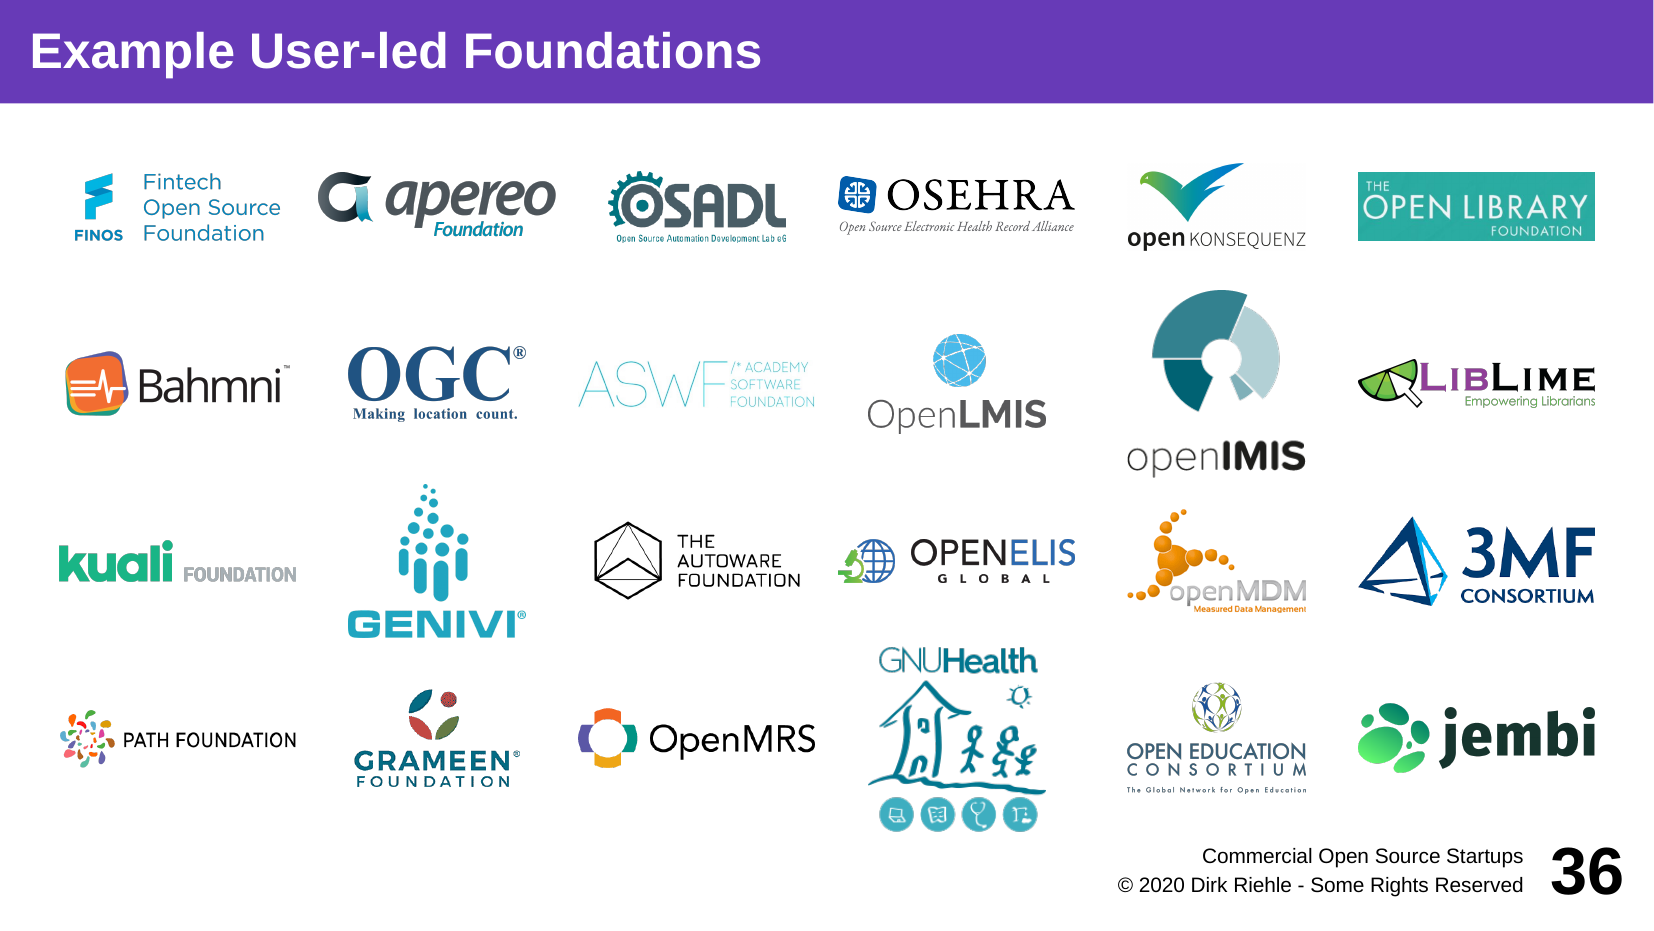

# Example User-led Foundations
Commercial Open Source Startups
36
© 2020 Dirk Riehle - Some Rights Reserved